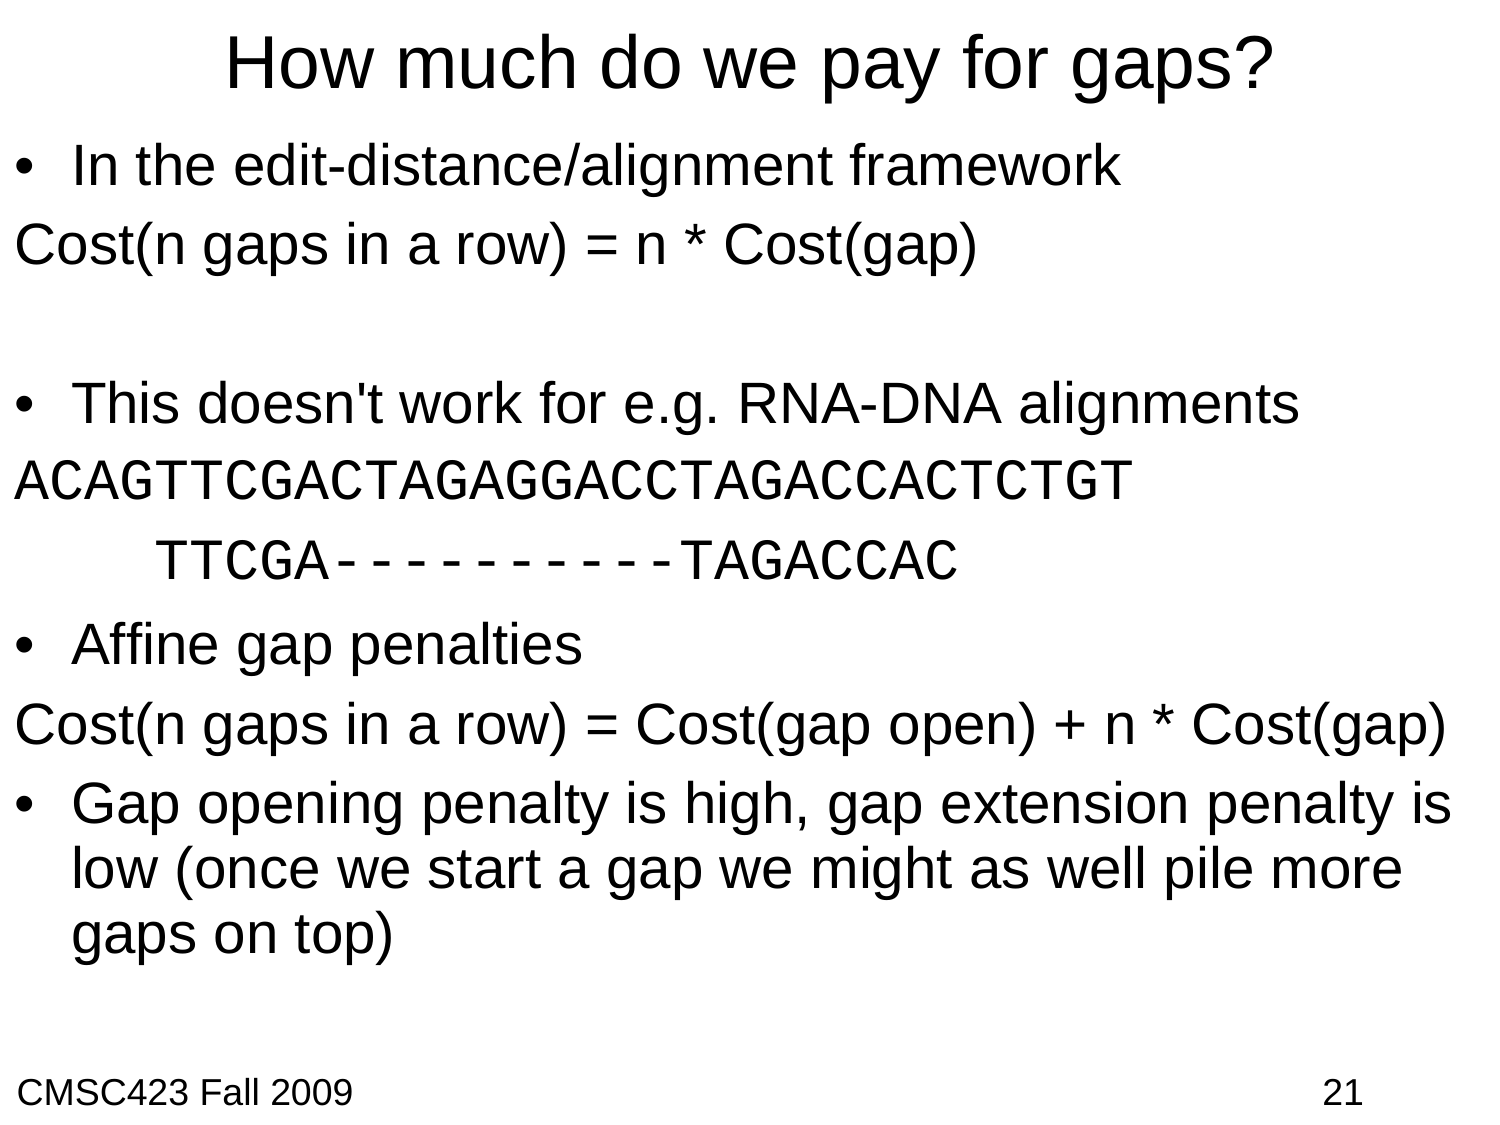

# How much do we pay for gaps?
In the edit-distance/alignment framework
Cost(n gaps in a row) = n * Cost(gap)
This doesn't work for e.g. RNA-DNA alignments
ACAGTTCGACTAGAGGACCTAGACCACTCTGT
 TTCGA----------TAGACCAC
Affine gap penalties
Cost(n gaps in a row) = Cost(gap open) + n * Cost(gap)
Gap opening penalty is high, gap extension penalty is low (once we start a gap we might as well pile more gaps on top)
CMSC423 Fall 2009
21